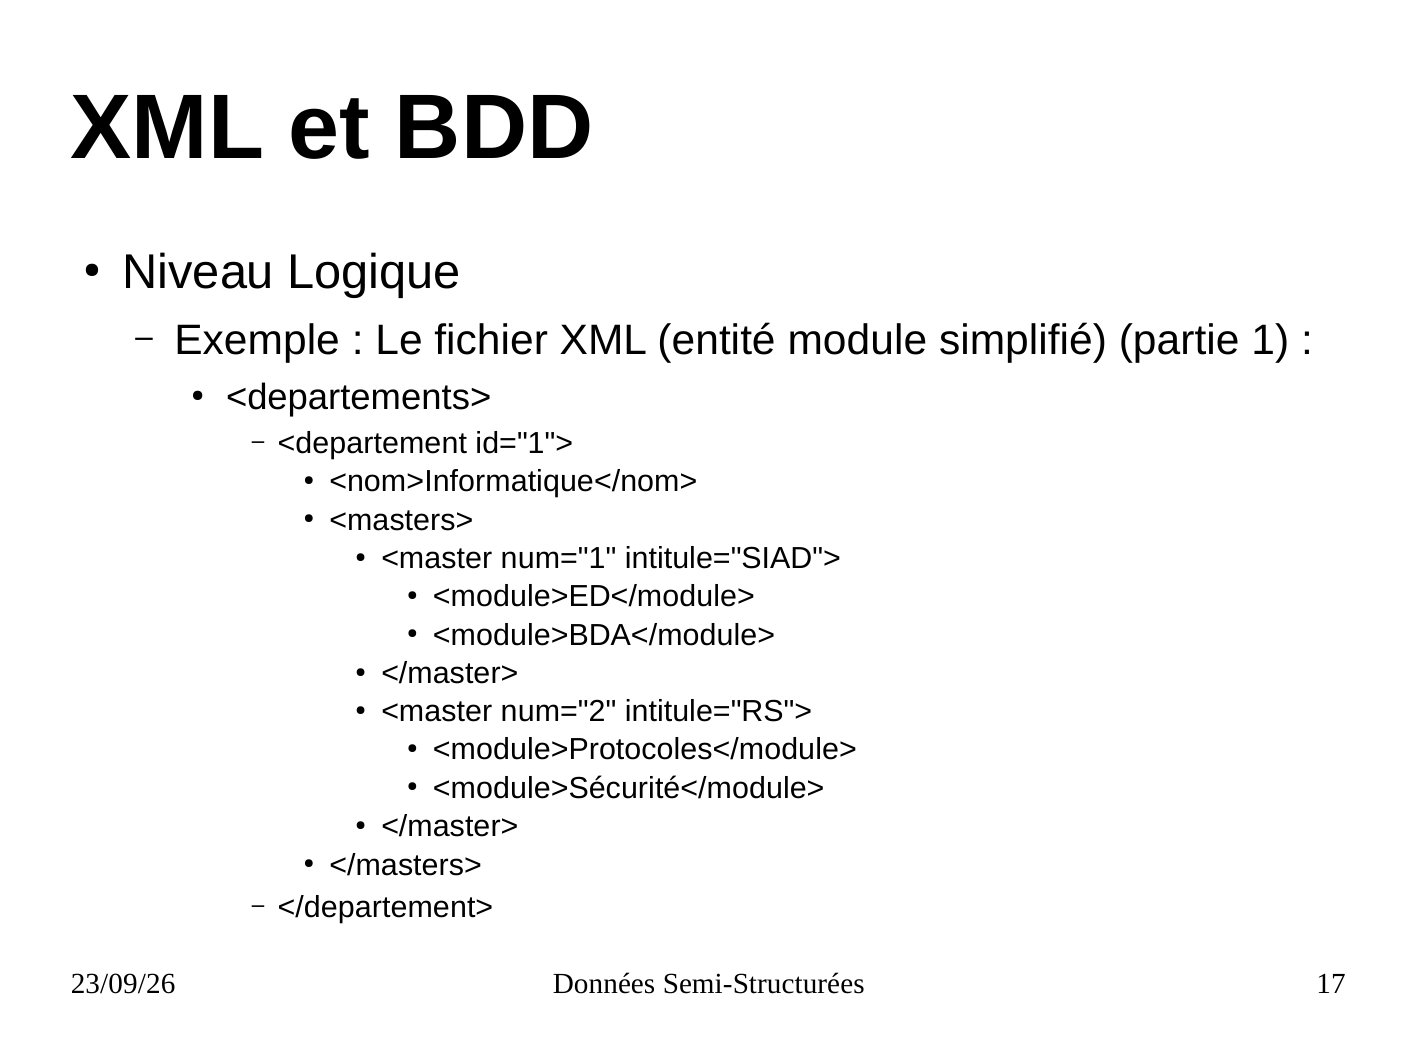

# XML et BDD
Niveau Logique
Exemple : Le fichier XML (entité module simplifié) (partie 1) :
<departements>
<departement id="1">
<nom>Informatique</nom>
<masters>
<master num="1" intitule="SIAD">
<module>ED</module>
<module>BDA</module>
</master>
<master num="2" intitule="RS">
<module>Protocoles</module>
<module>Sécurité</module>
</master>
</masters>
</departement>
Données Semi-Structurées
17